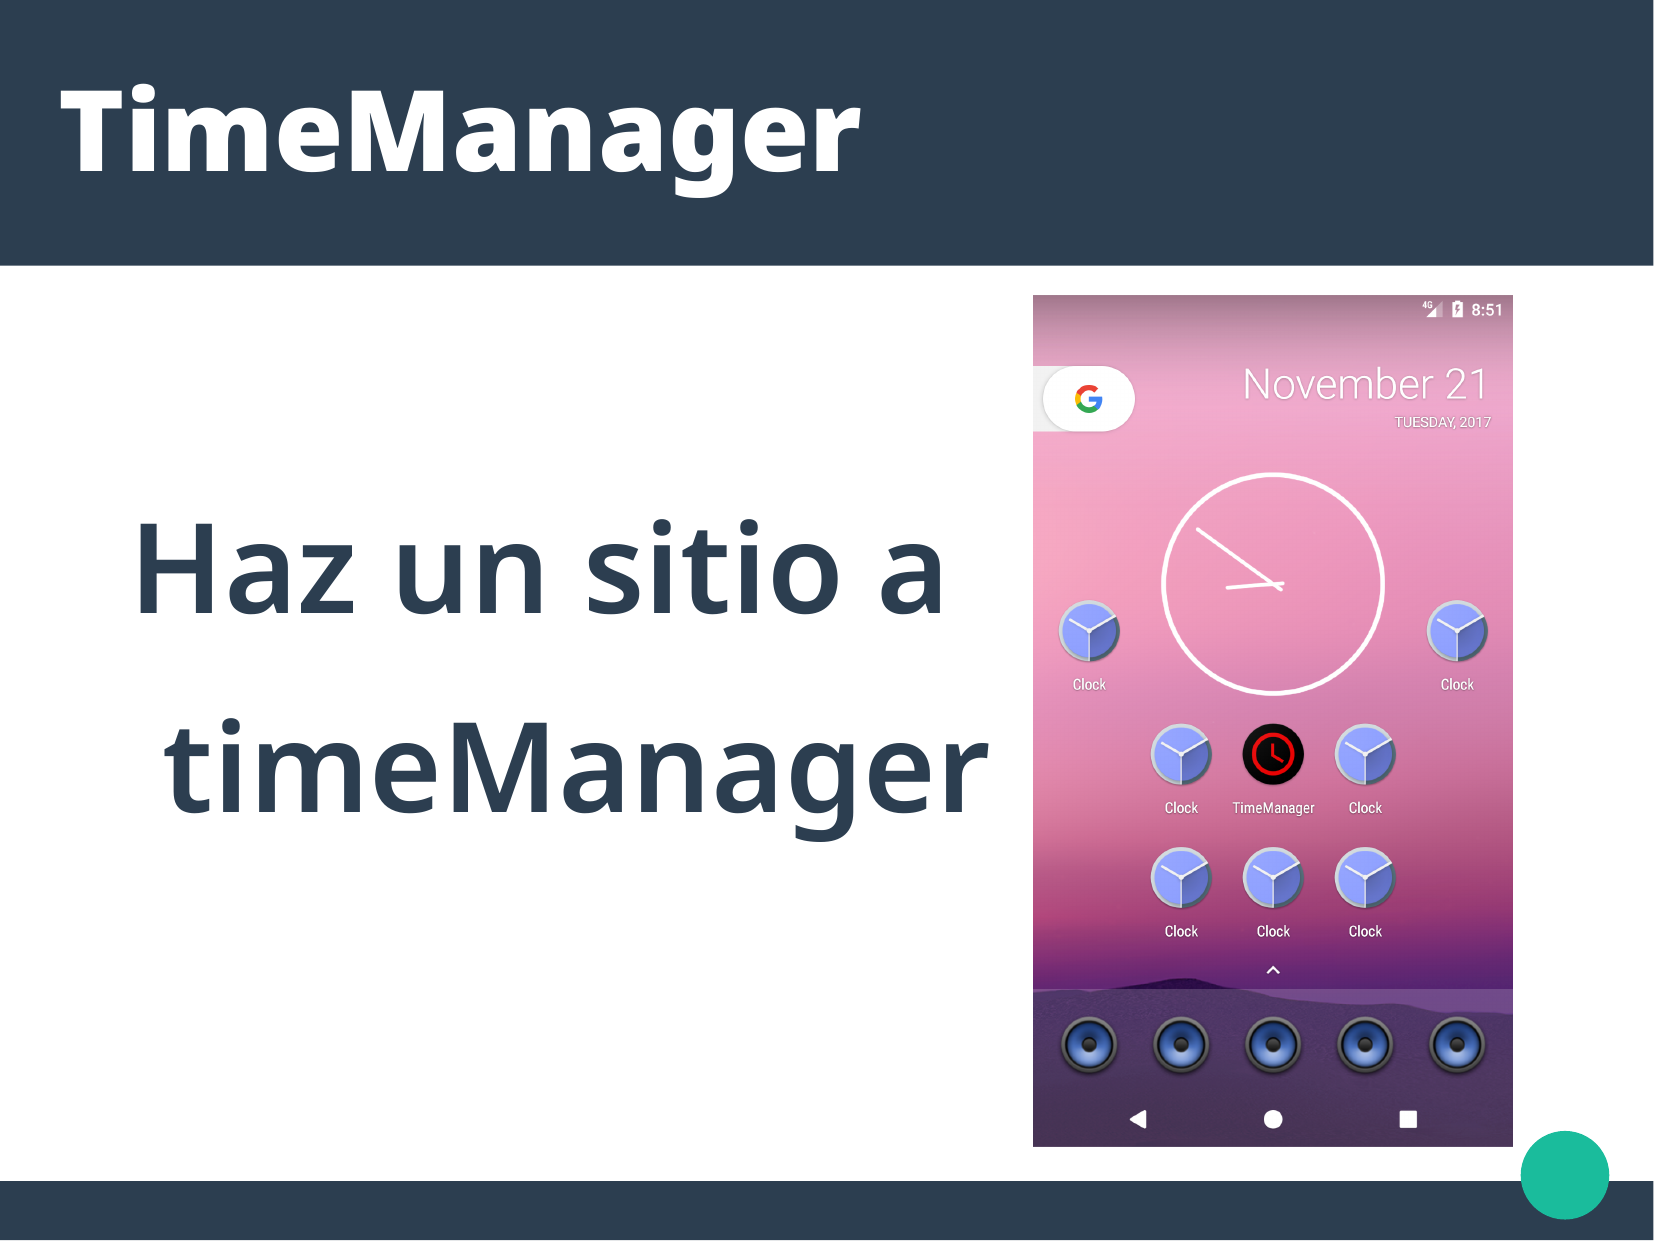

# TimeManager
Haz un sitio a
 timeManager